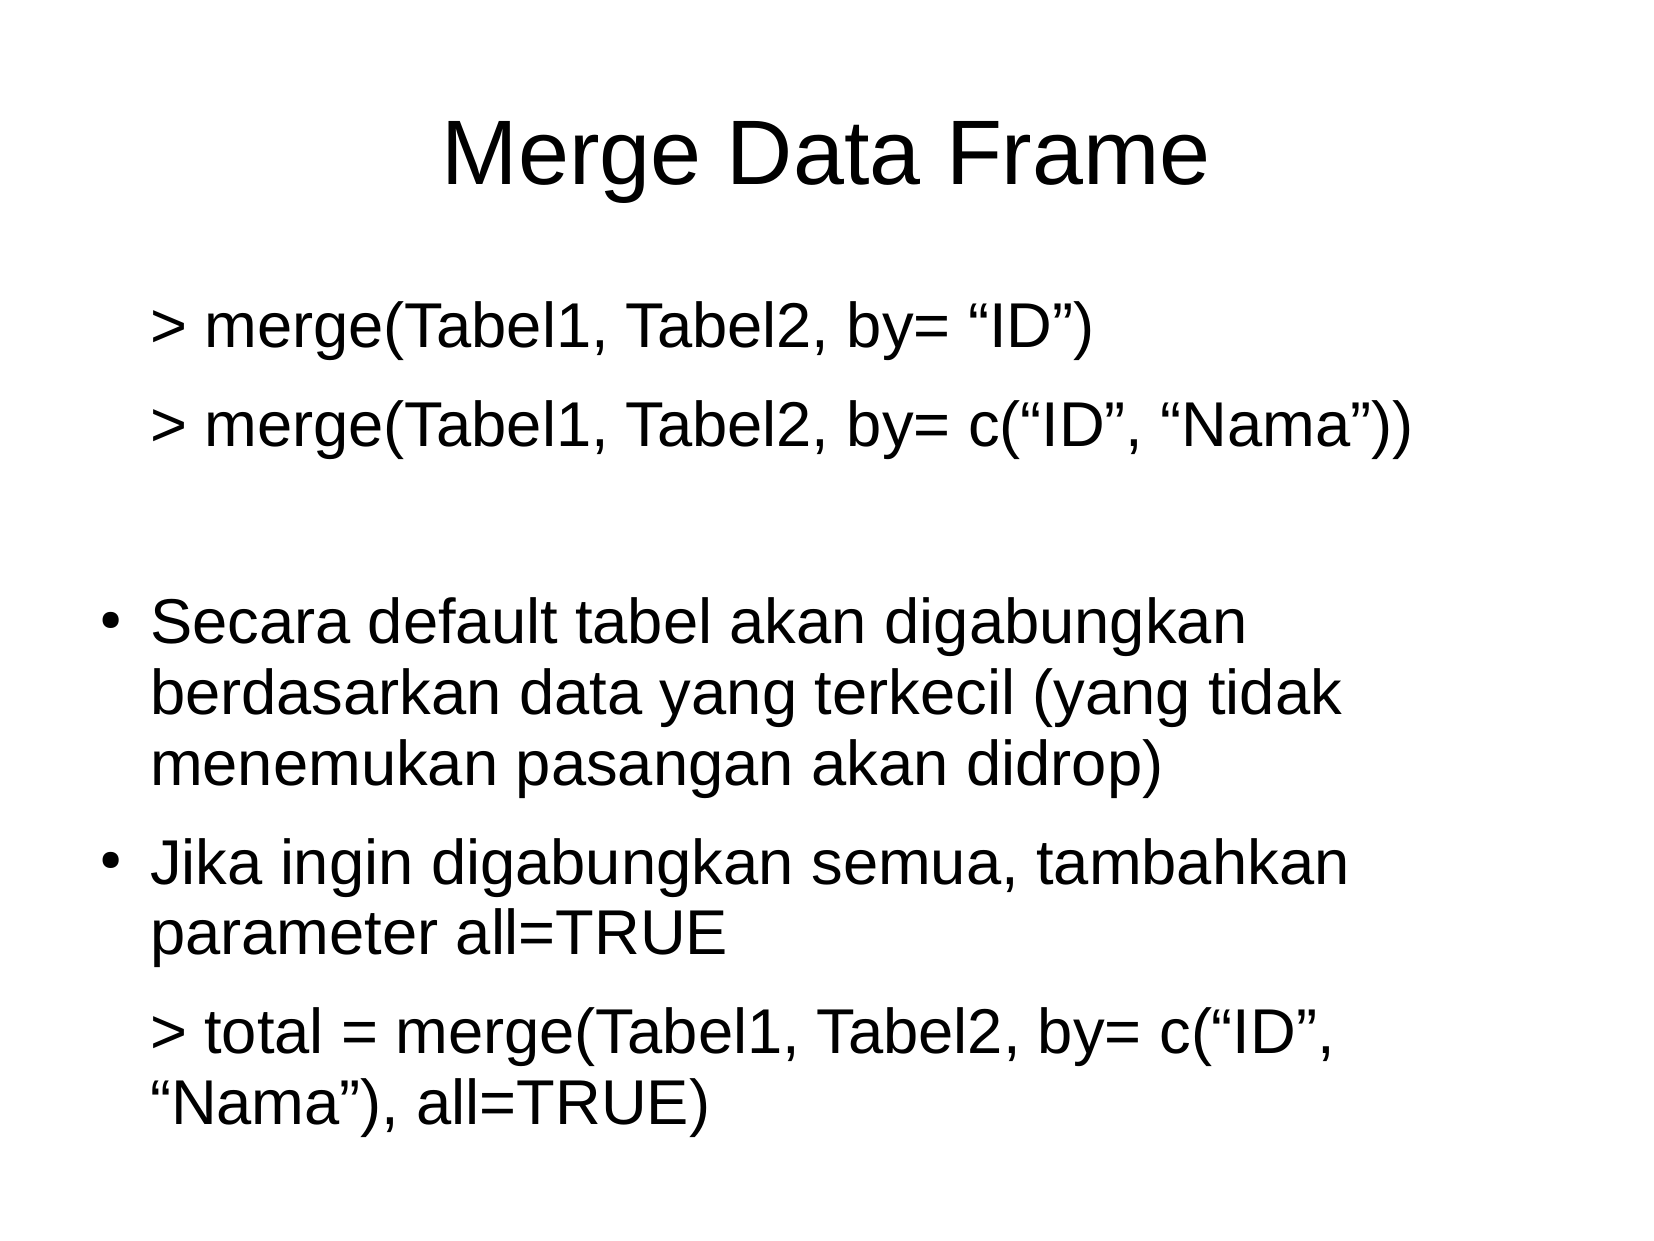

# Merge Data Frame
> merge(Tabel1, Tabel2, by= “ID”)
> merge(Tabel1, Tabel2, by= c(“ID”, “Nama”))
Secara default tabel akan digabungkan berdasarkan data yang terkecil (yang tidak menemukan pasangan akan didrop)
Jika ingin digabungkan semua, tambahkan parameter all=TRUE
> total = merge(Tabel1, Tabel2, by= c(“ID”, “Nama”), all=TRUE)